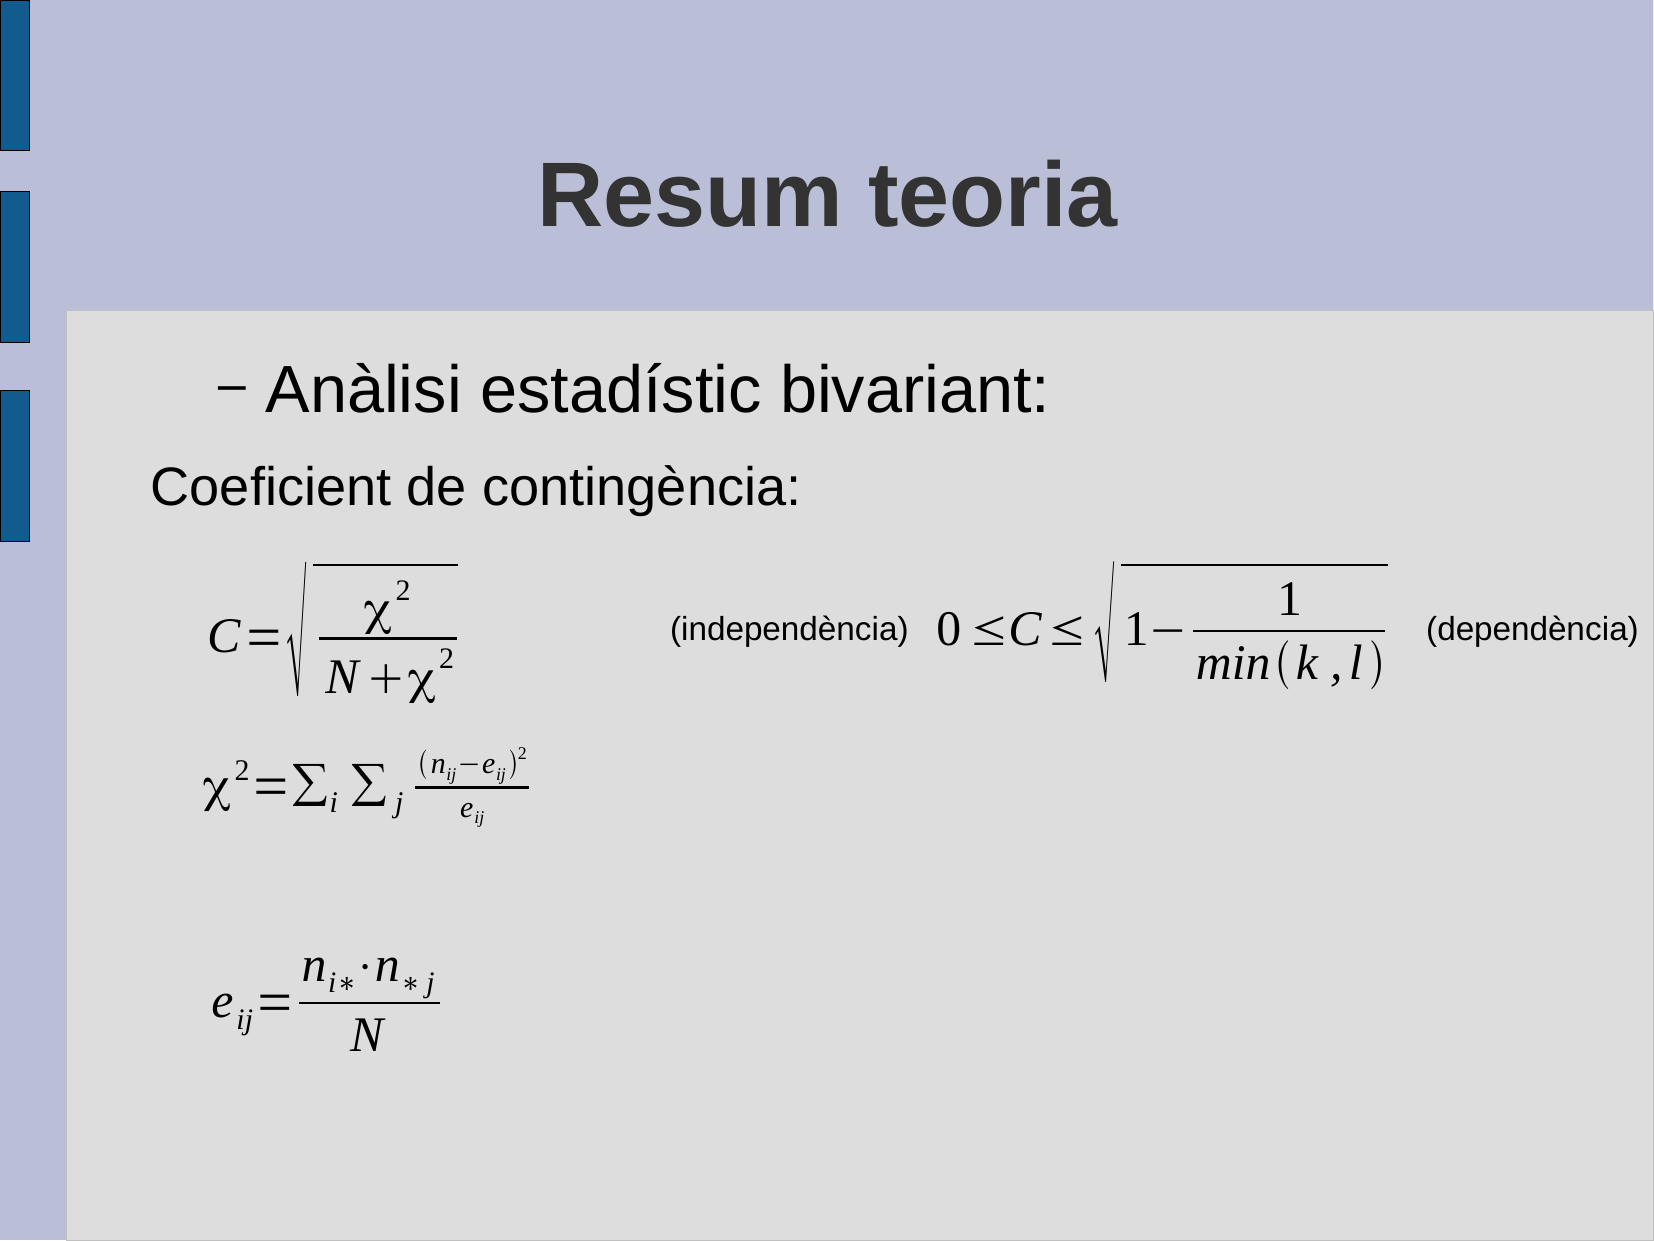

# Resum teoria
Anàlisi estadístic bivariant:
Coeficient de contingència:
(independència)
(dependència)